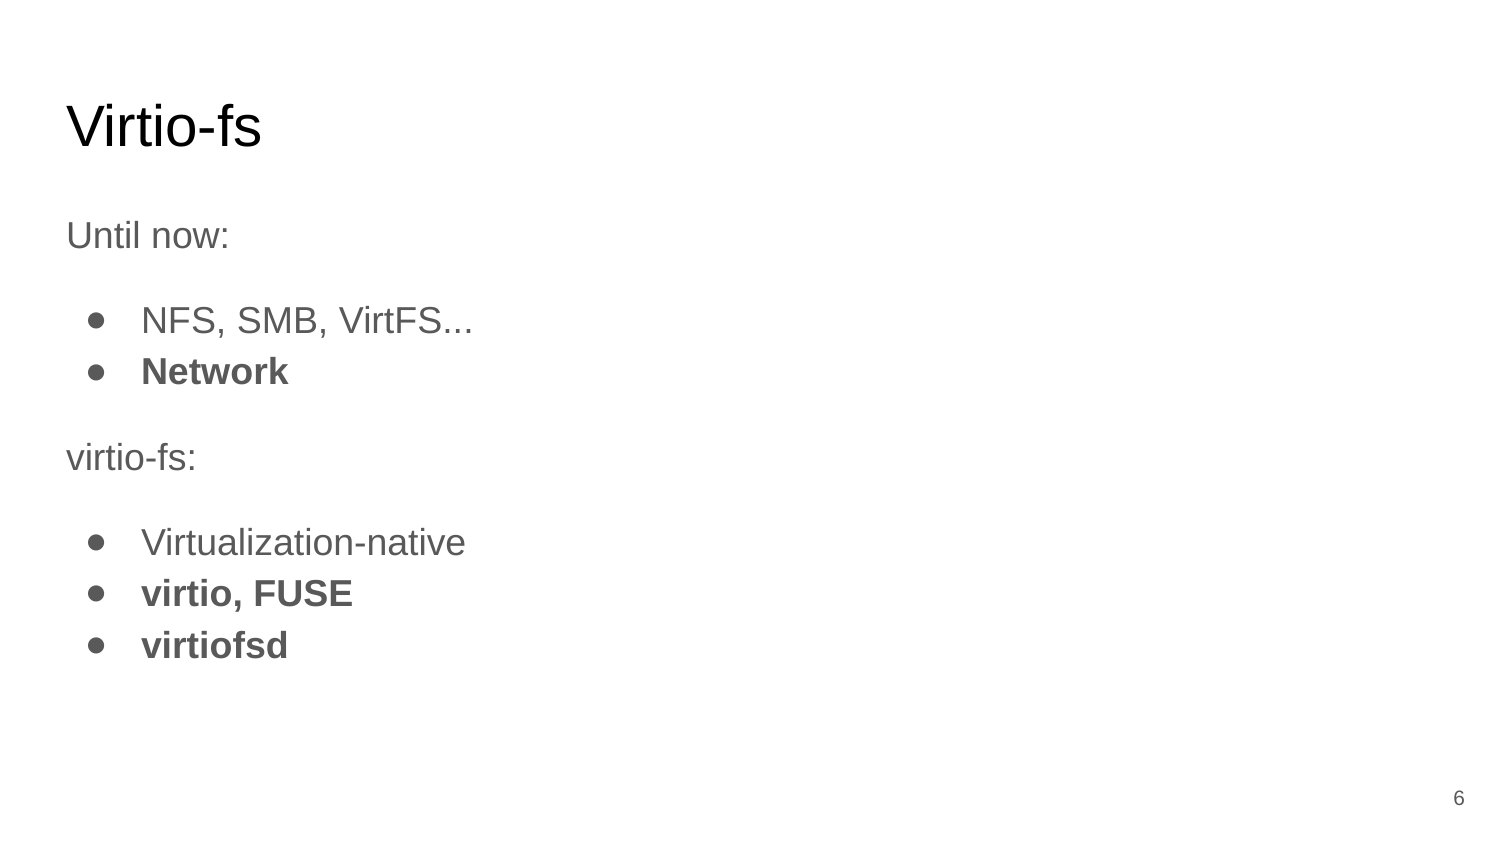

# Virtio-fs
Until now:
NFS, SMB, VirtFS...
Network
virtio-fs:
Virtualization-native
virtio, FUSE
virtiofsd